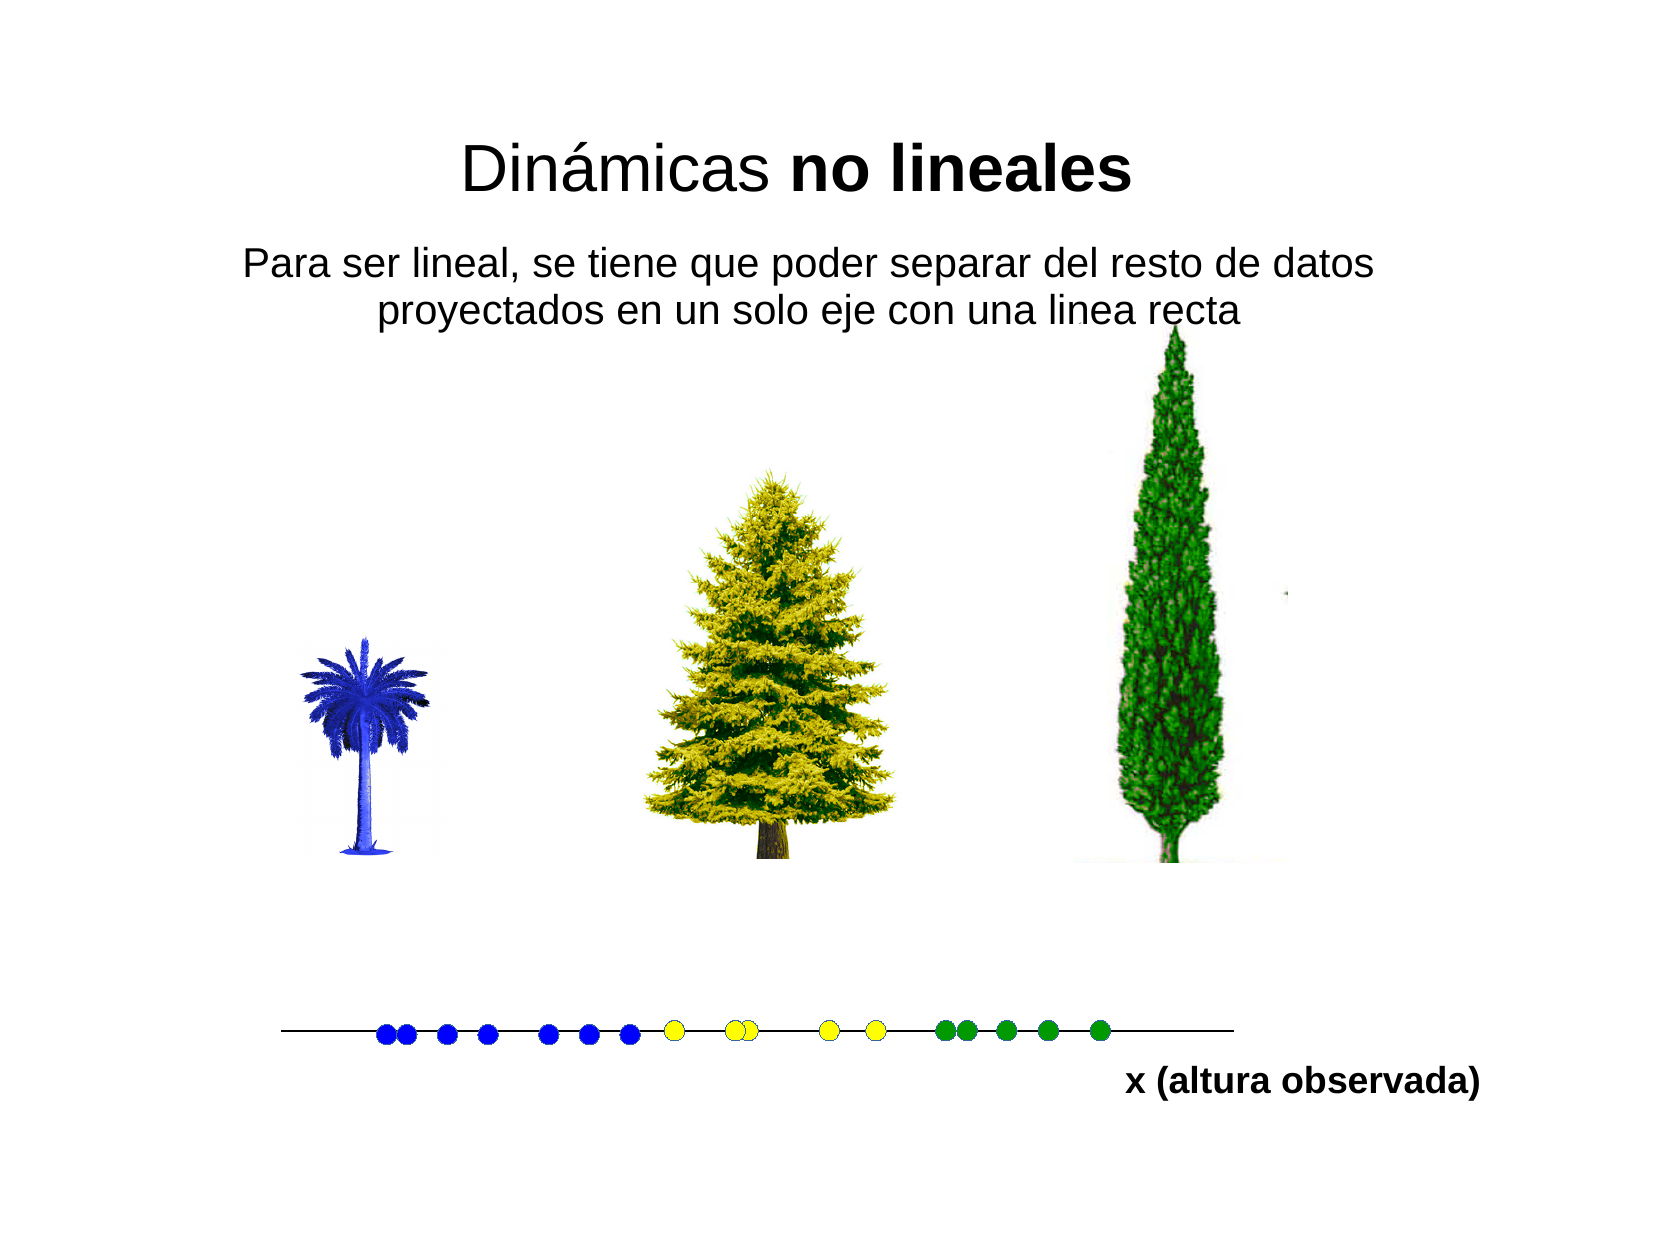

# Dinámicas no lineales
Para ser lineal, se tiene que poder separar del resto de datos proyectados en un solo eje con una linea recta
x (altura observada)